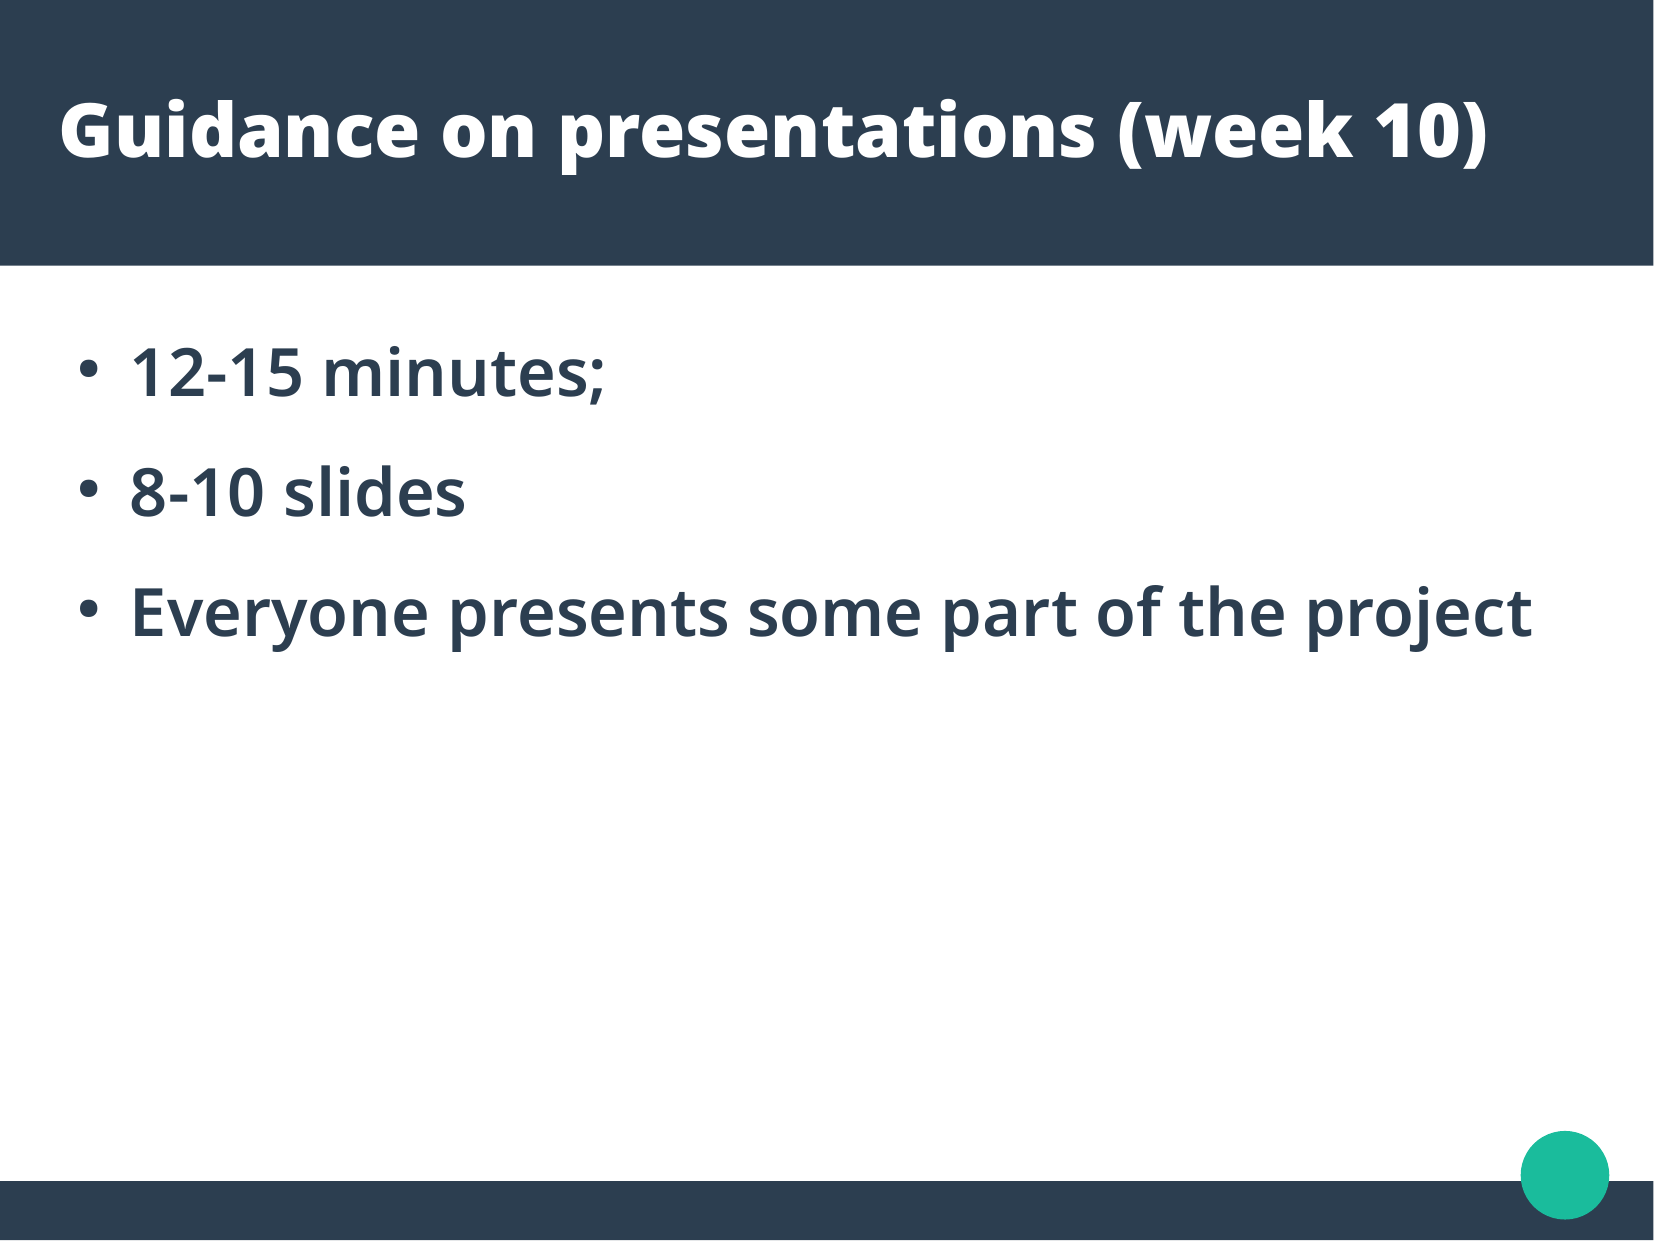

# Guidance on presentations (week 10)
12-15 minutes;
8-10 slides
Everyone presents some part of the project